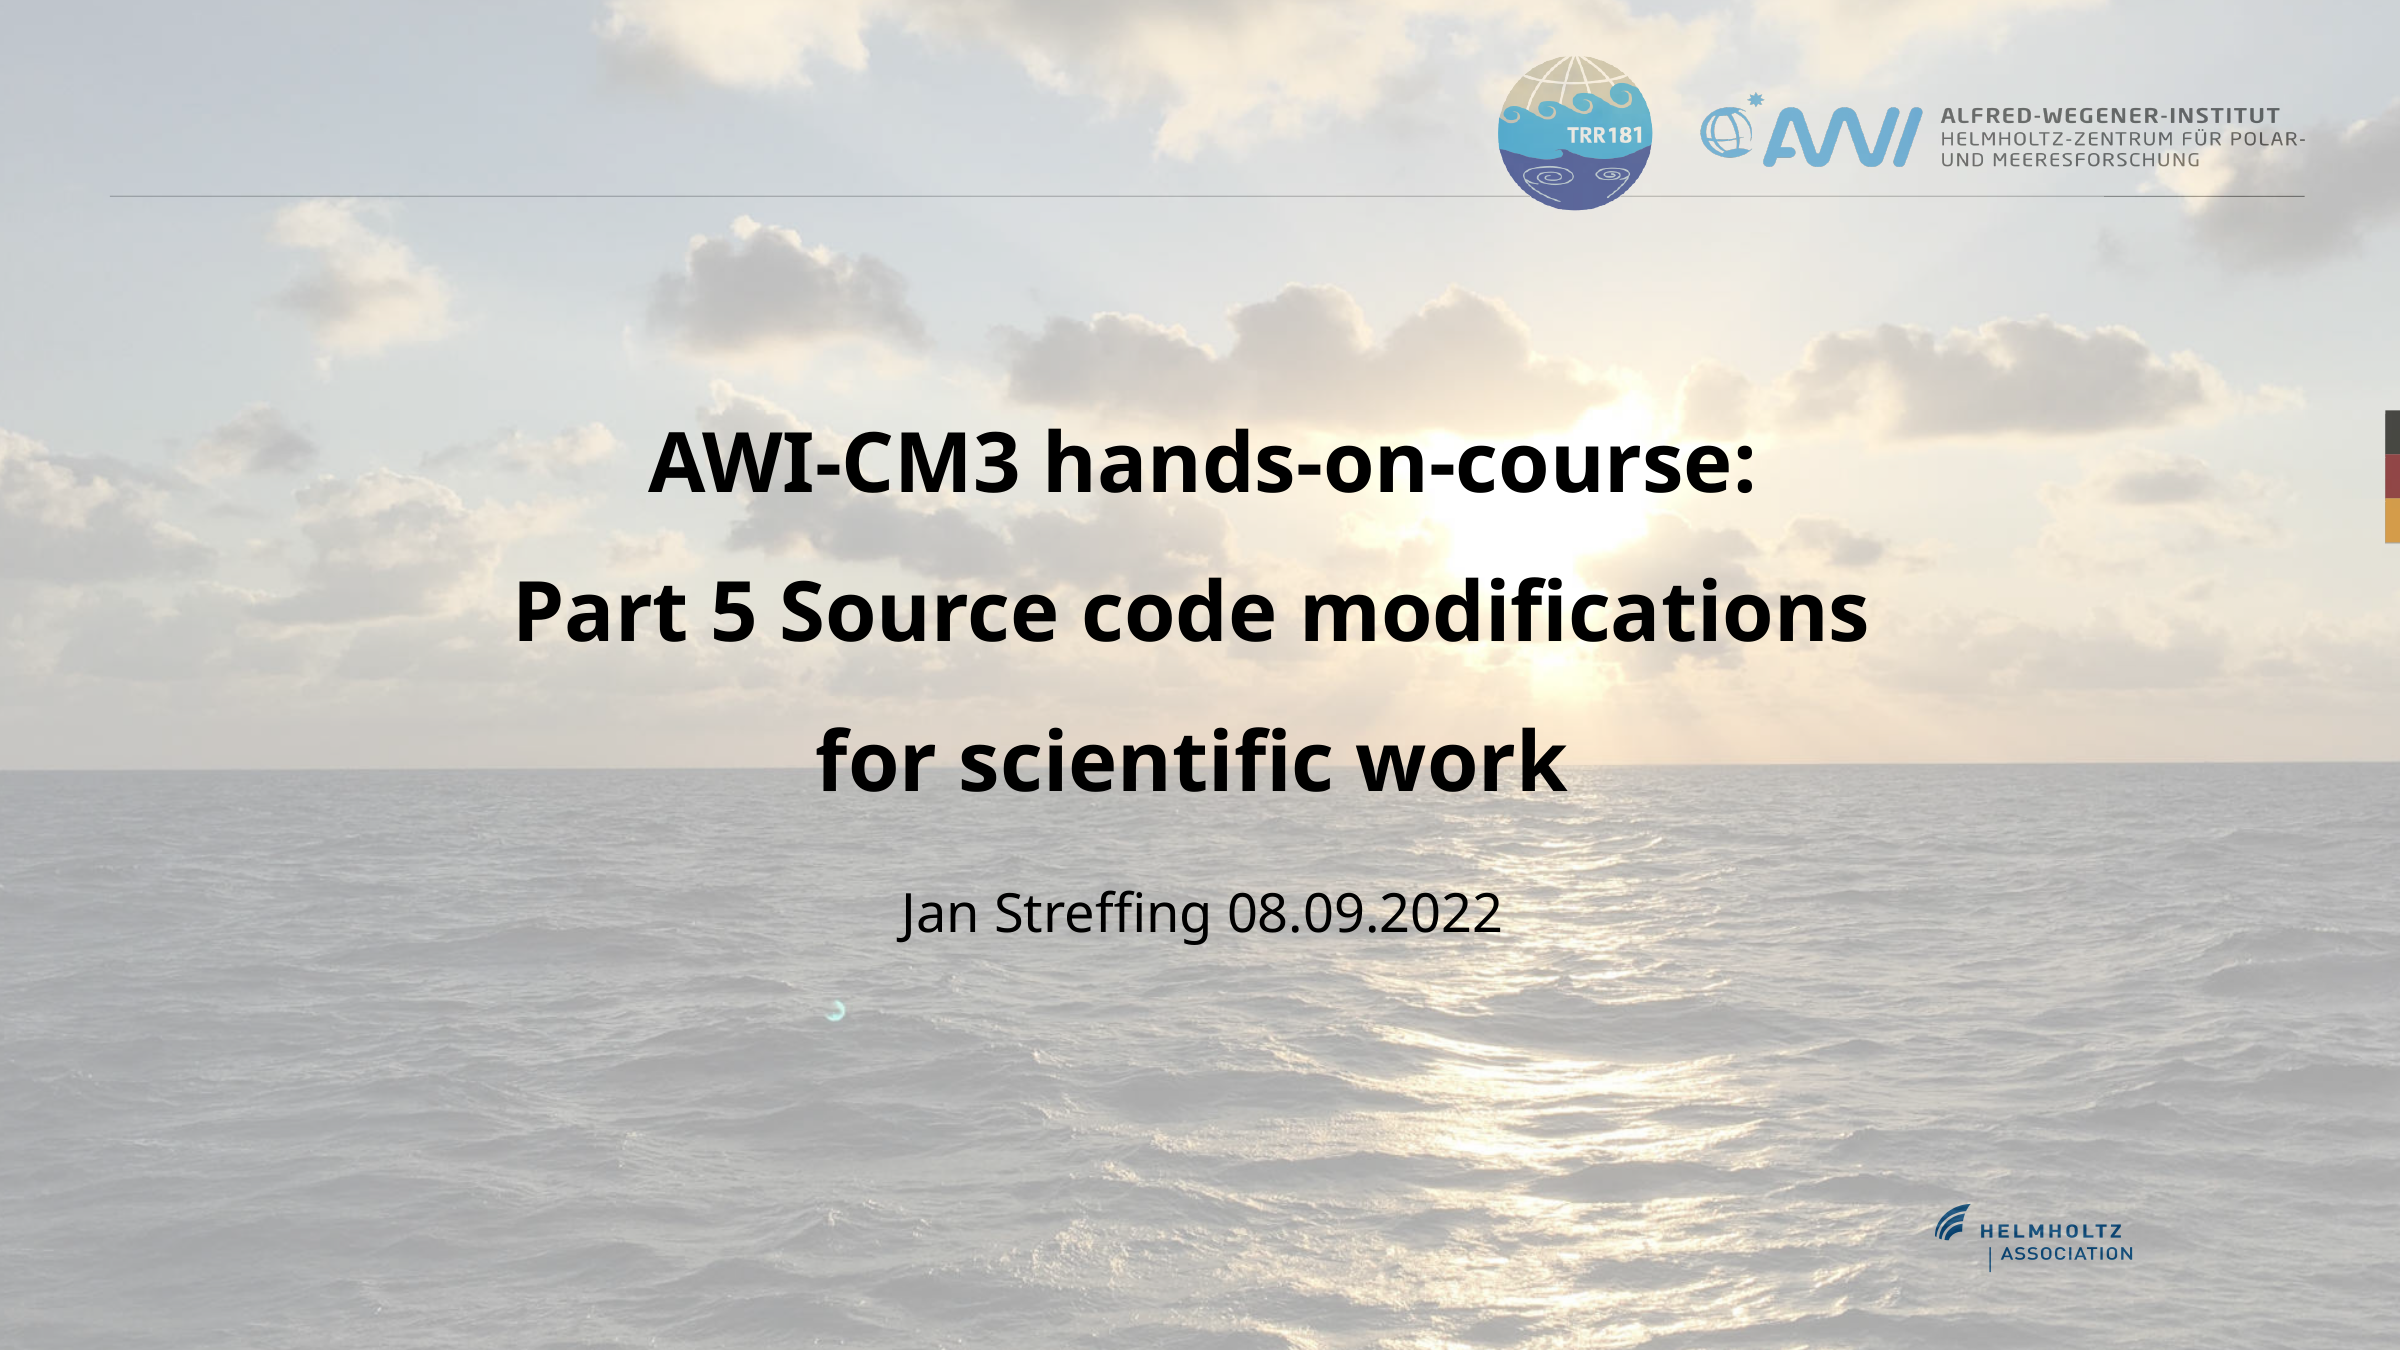

AWI-CM3 hands-on-course:
Part 5 Source code modifications
for scientific work
Jan Streffing 08.09.2022